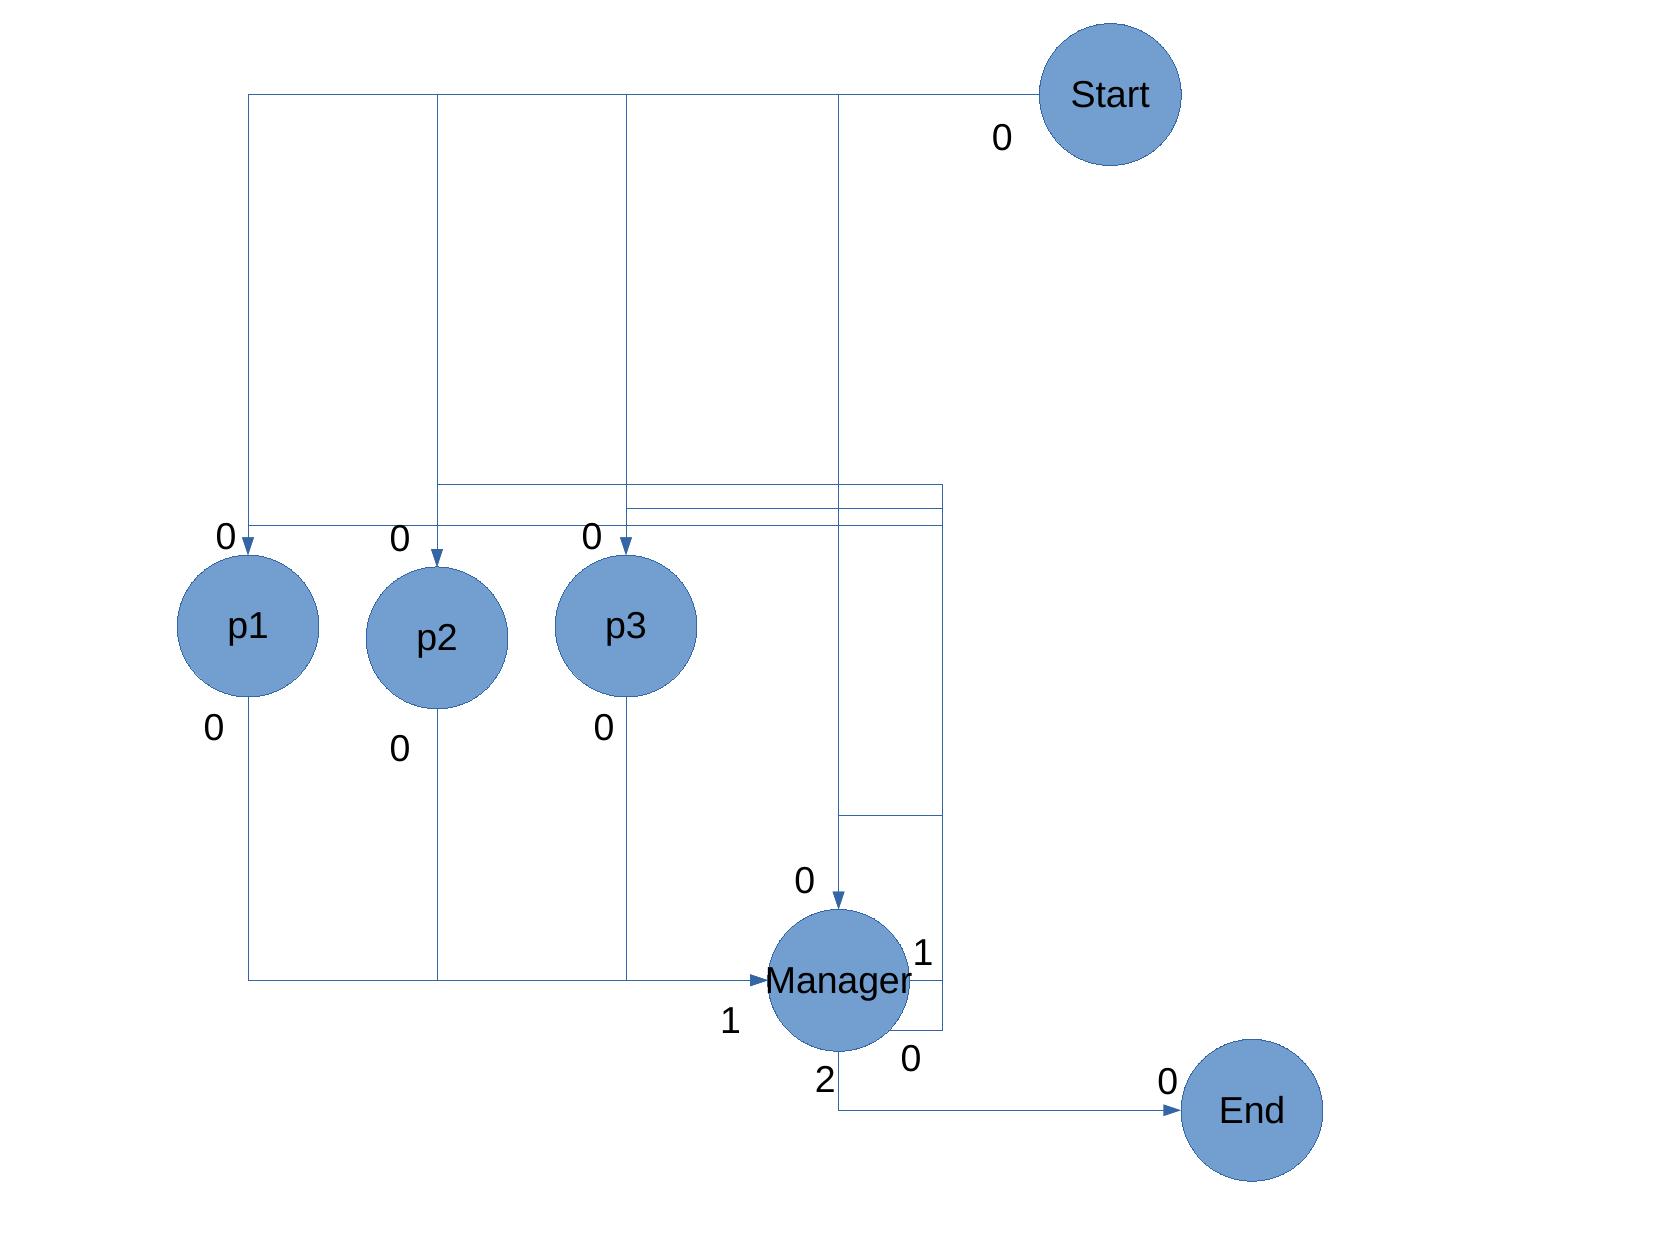

Start
0
0
0
0
p1
p3
p2
0
0
0
0
Manager
1
1
0
End
2
0